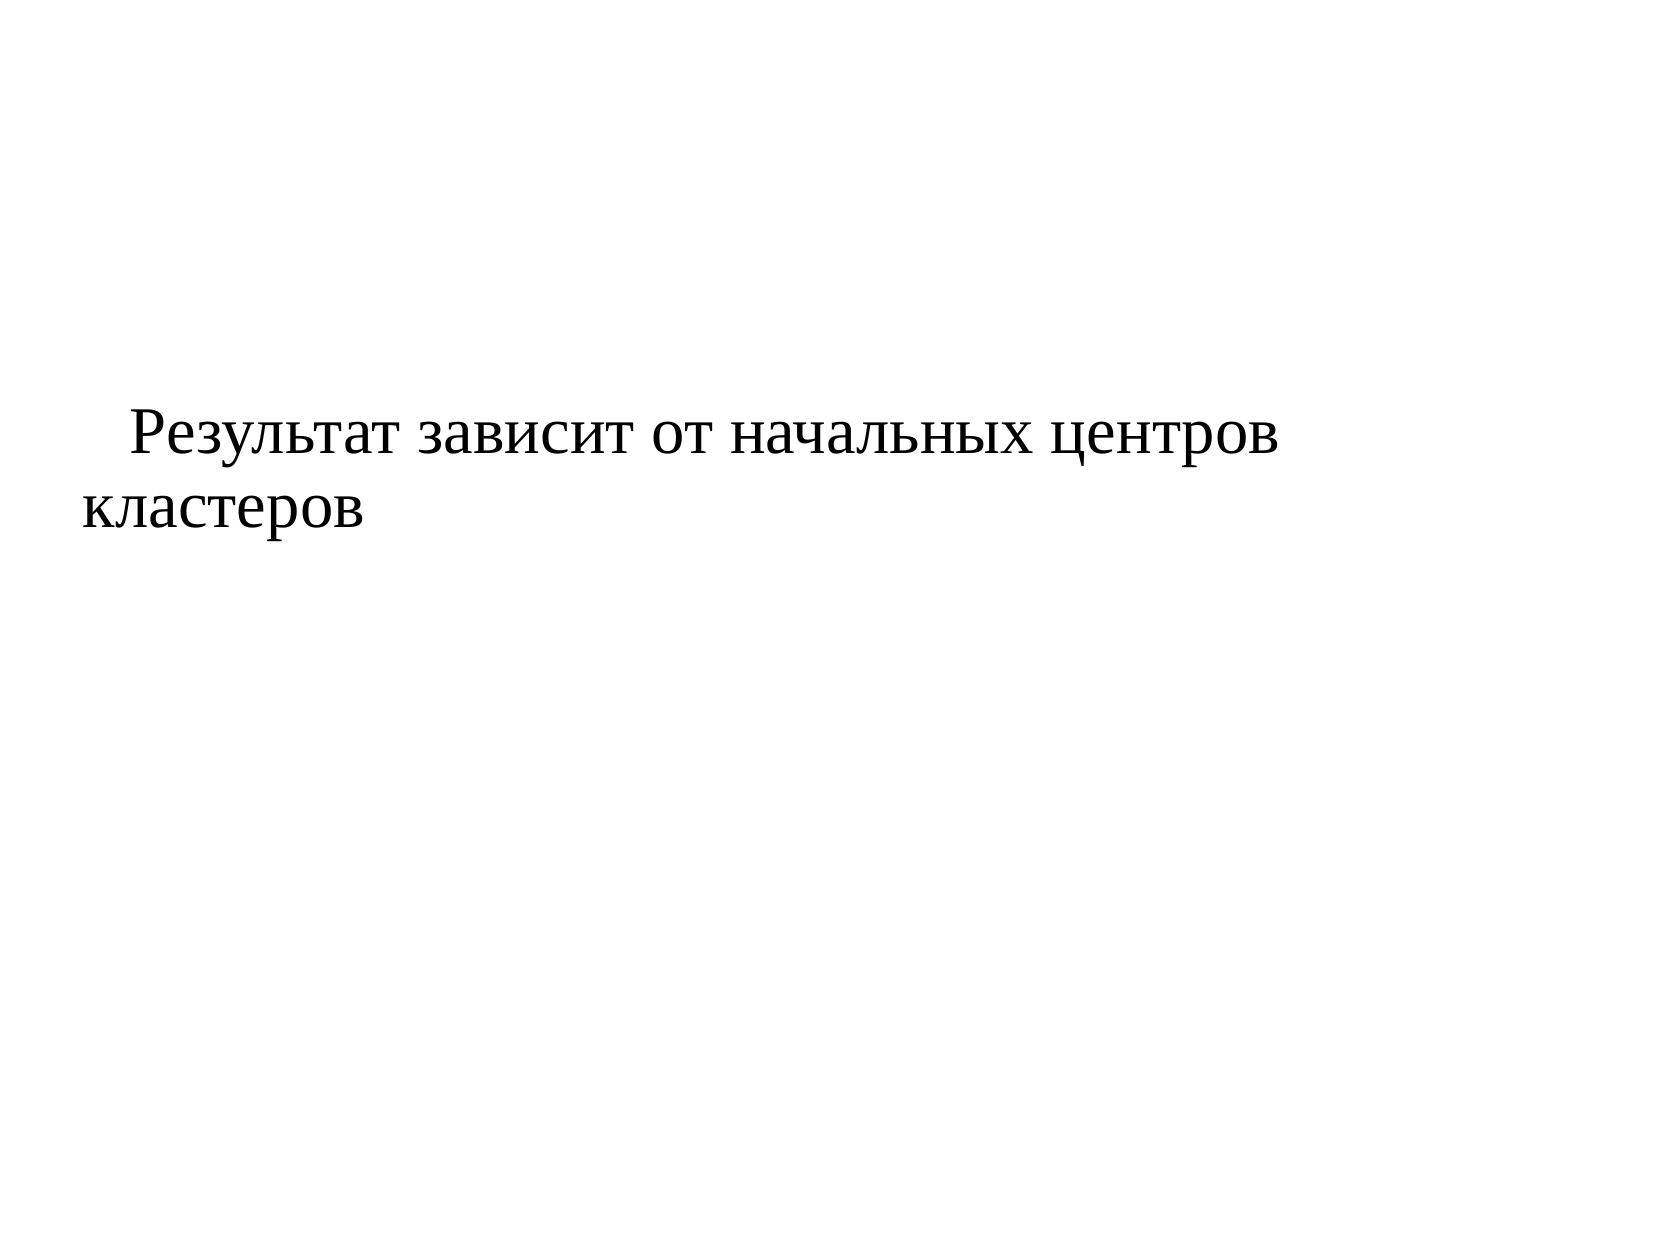

#
Результат зависит от начальных центров кластеров